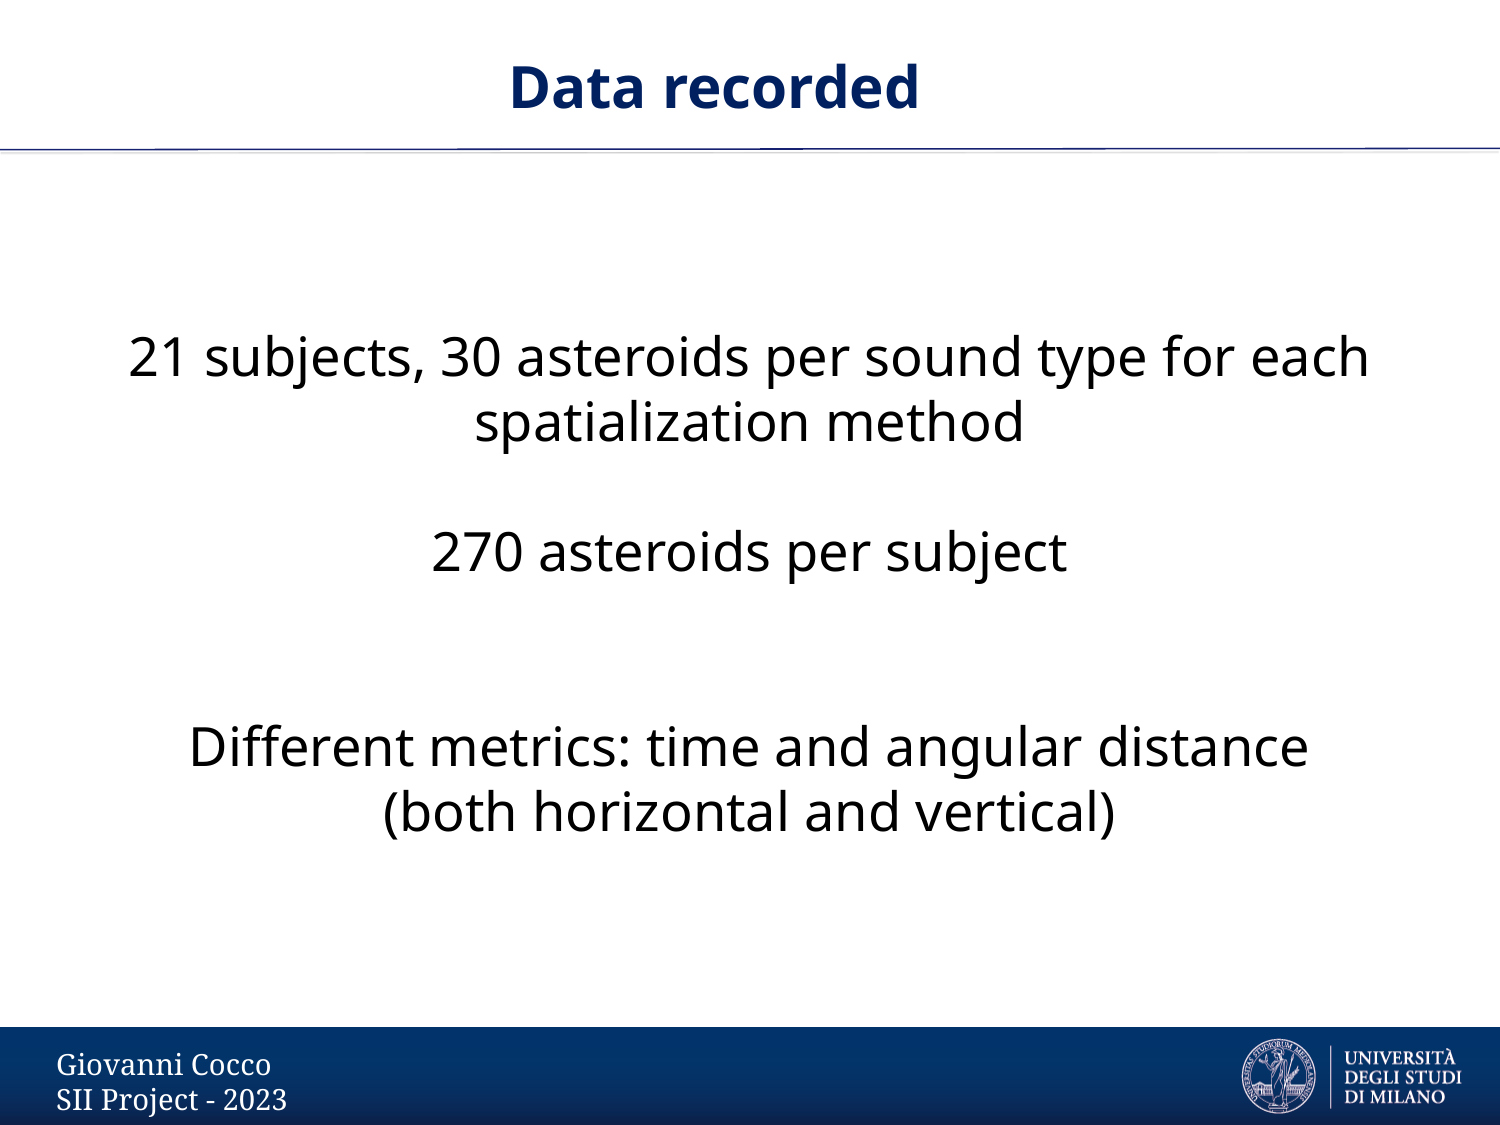

Data recorded
21 subjects, 30 asteroids per sound type for each spatialization method
270 asteroids per subject
Different metrics: time and angular distance (both horizontal and vertical)